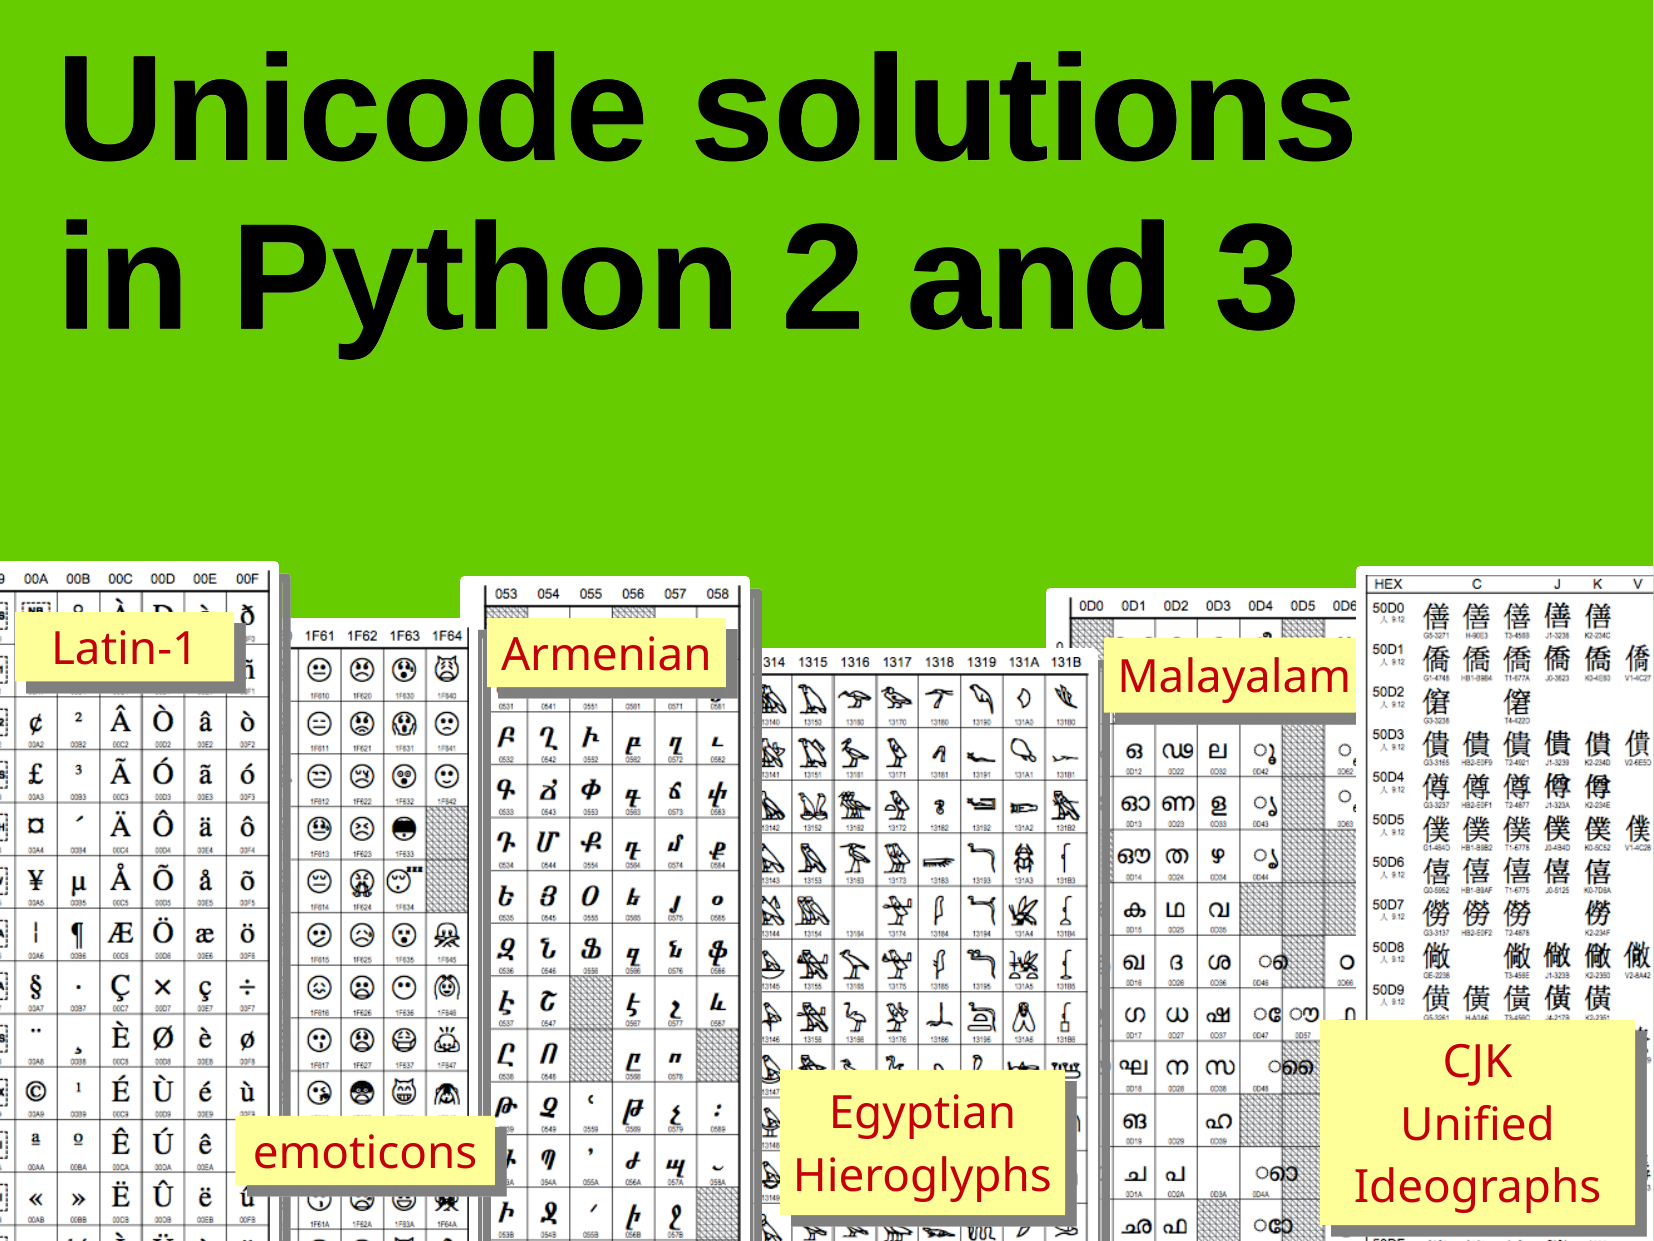

# Unicode solutions in Python 2 and 3
Latin-1
Armenian
Malayalam
CJK
Unified
Ideographs
Egyptian
Hieroglyphs
emoticons
2